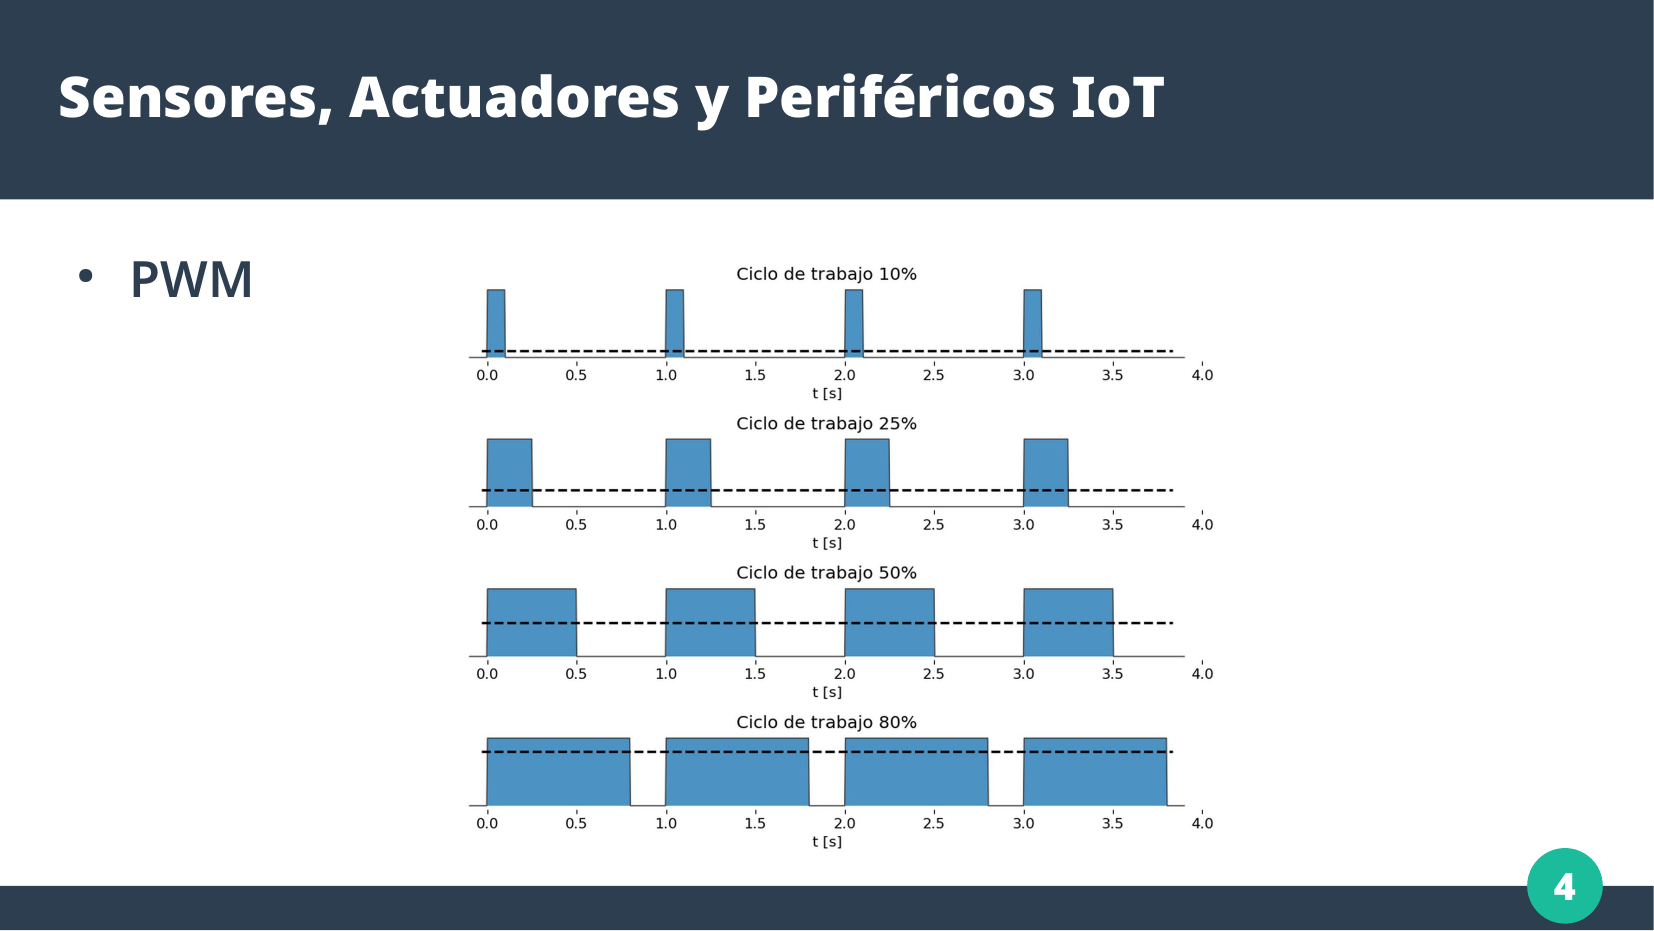

# Sensores, Actuadores y Periféricos IoT
PWM